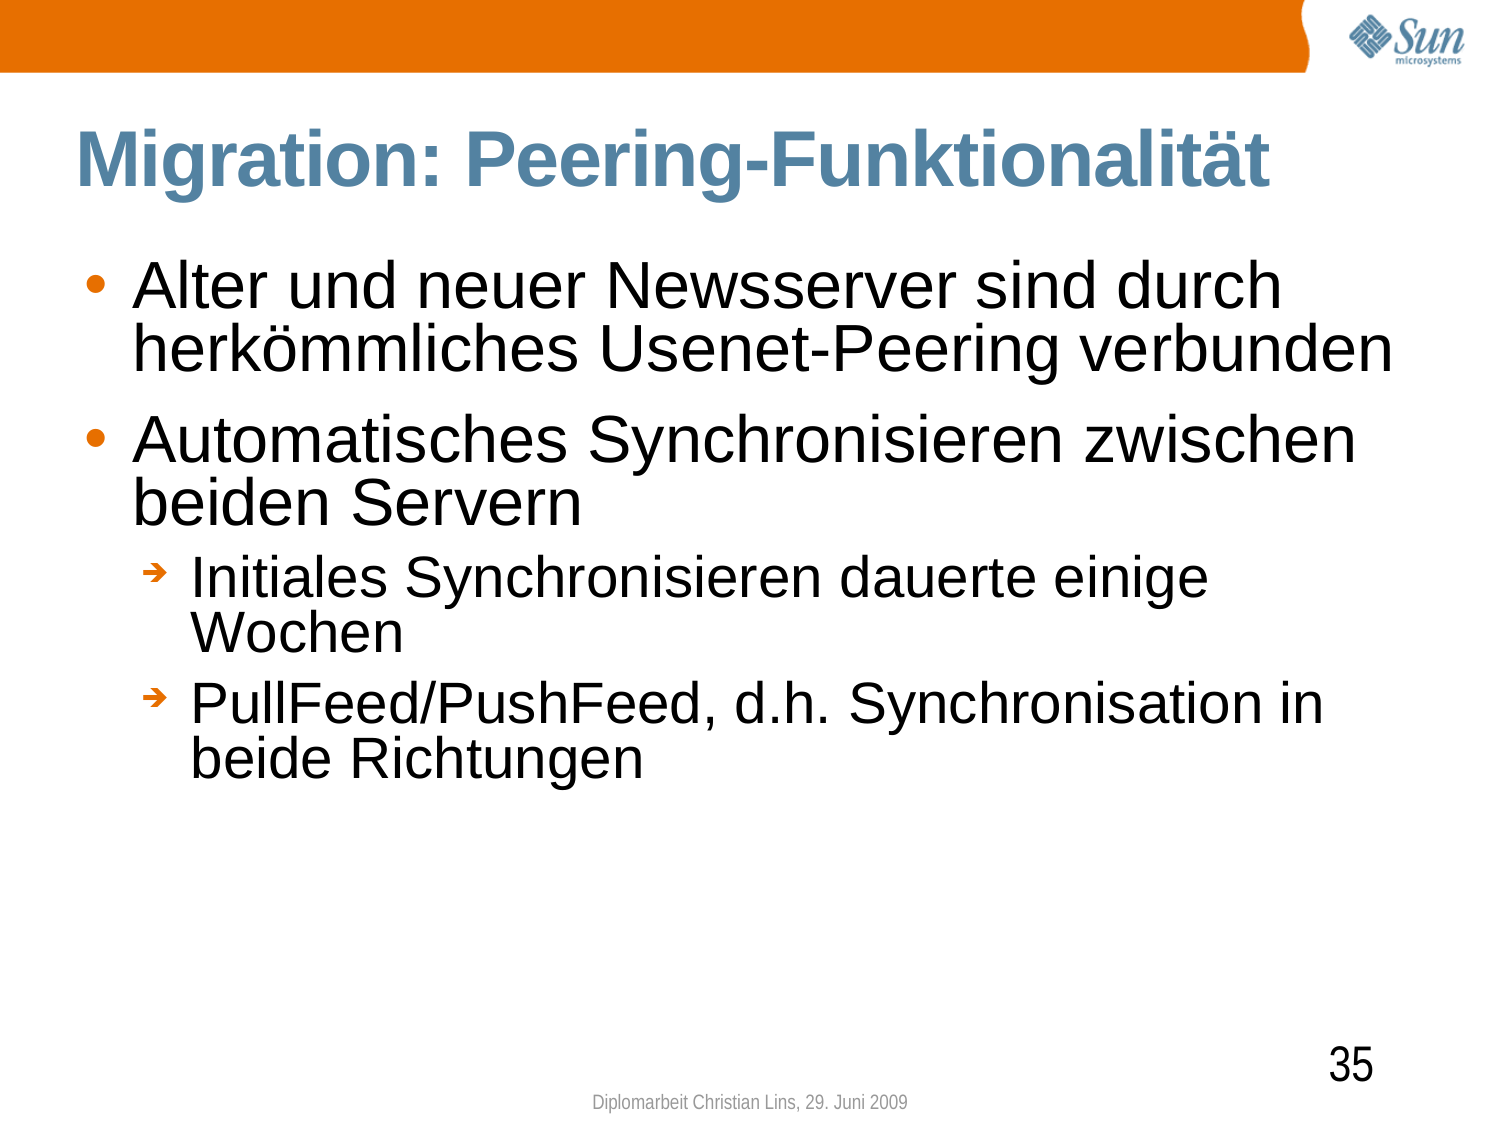

# Migration: Peering-Funktionalität
Alter und neuer Newsserver sind durch herkömmliches Usenet-Peering verbunden
Automatisches Synchronisieren zwischen beiden Servern
Initiales Synchronisieren dauerte einige Wochen
PullFeed/PushFeed, d.h. Synchronisation in beide Richtungen